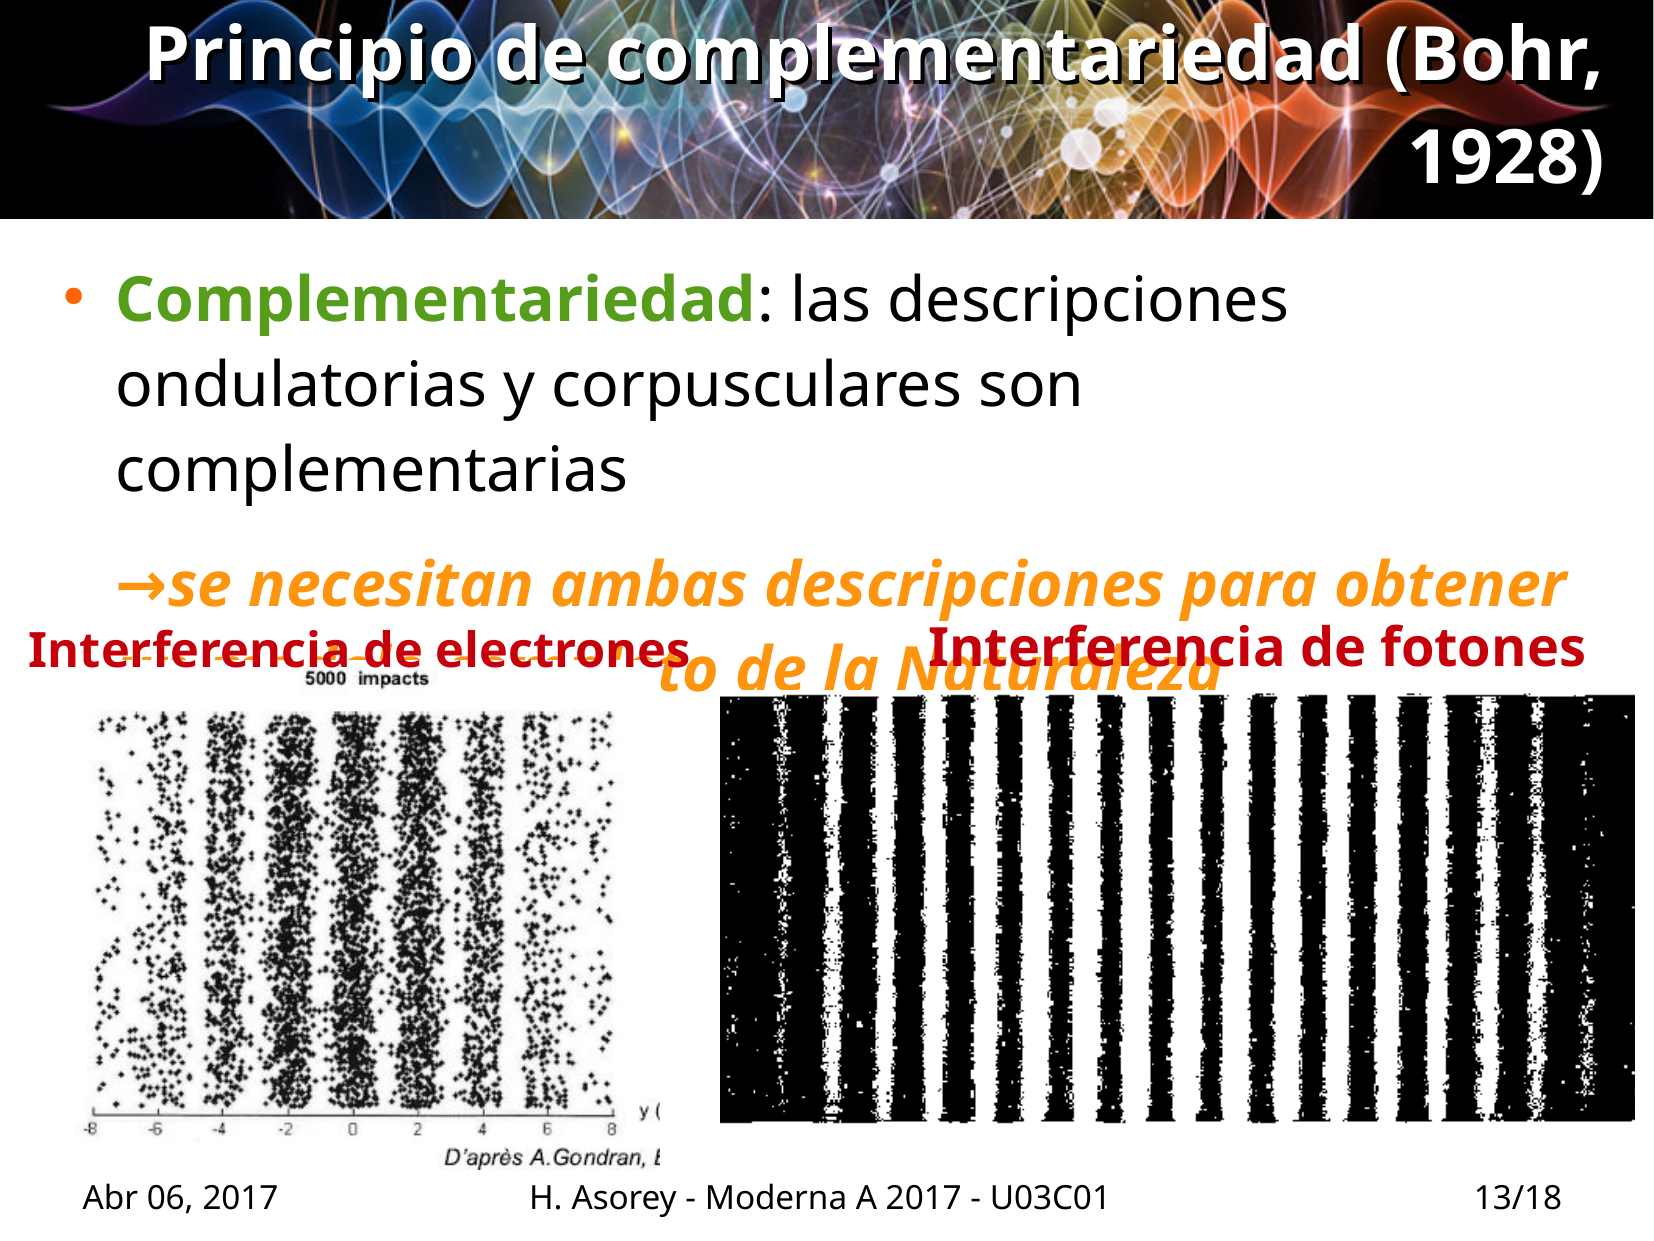

# Principio de complementariedad (Bohr, 1928)
Complementariedad: las descripciones ondulatorias y corpusculares son complementarias
→se necesitan ambas descripciones para obtener un modelo completo de la Naturaleza
Interferencia de fotones
Interferencia de electrones
Abr 06, 2017
H. Asorey - Moderna A 2017 - U03C01
13